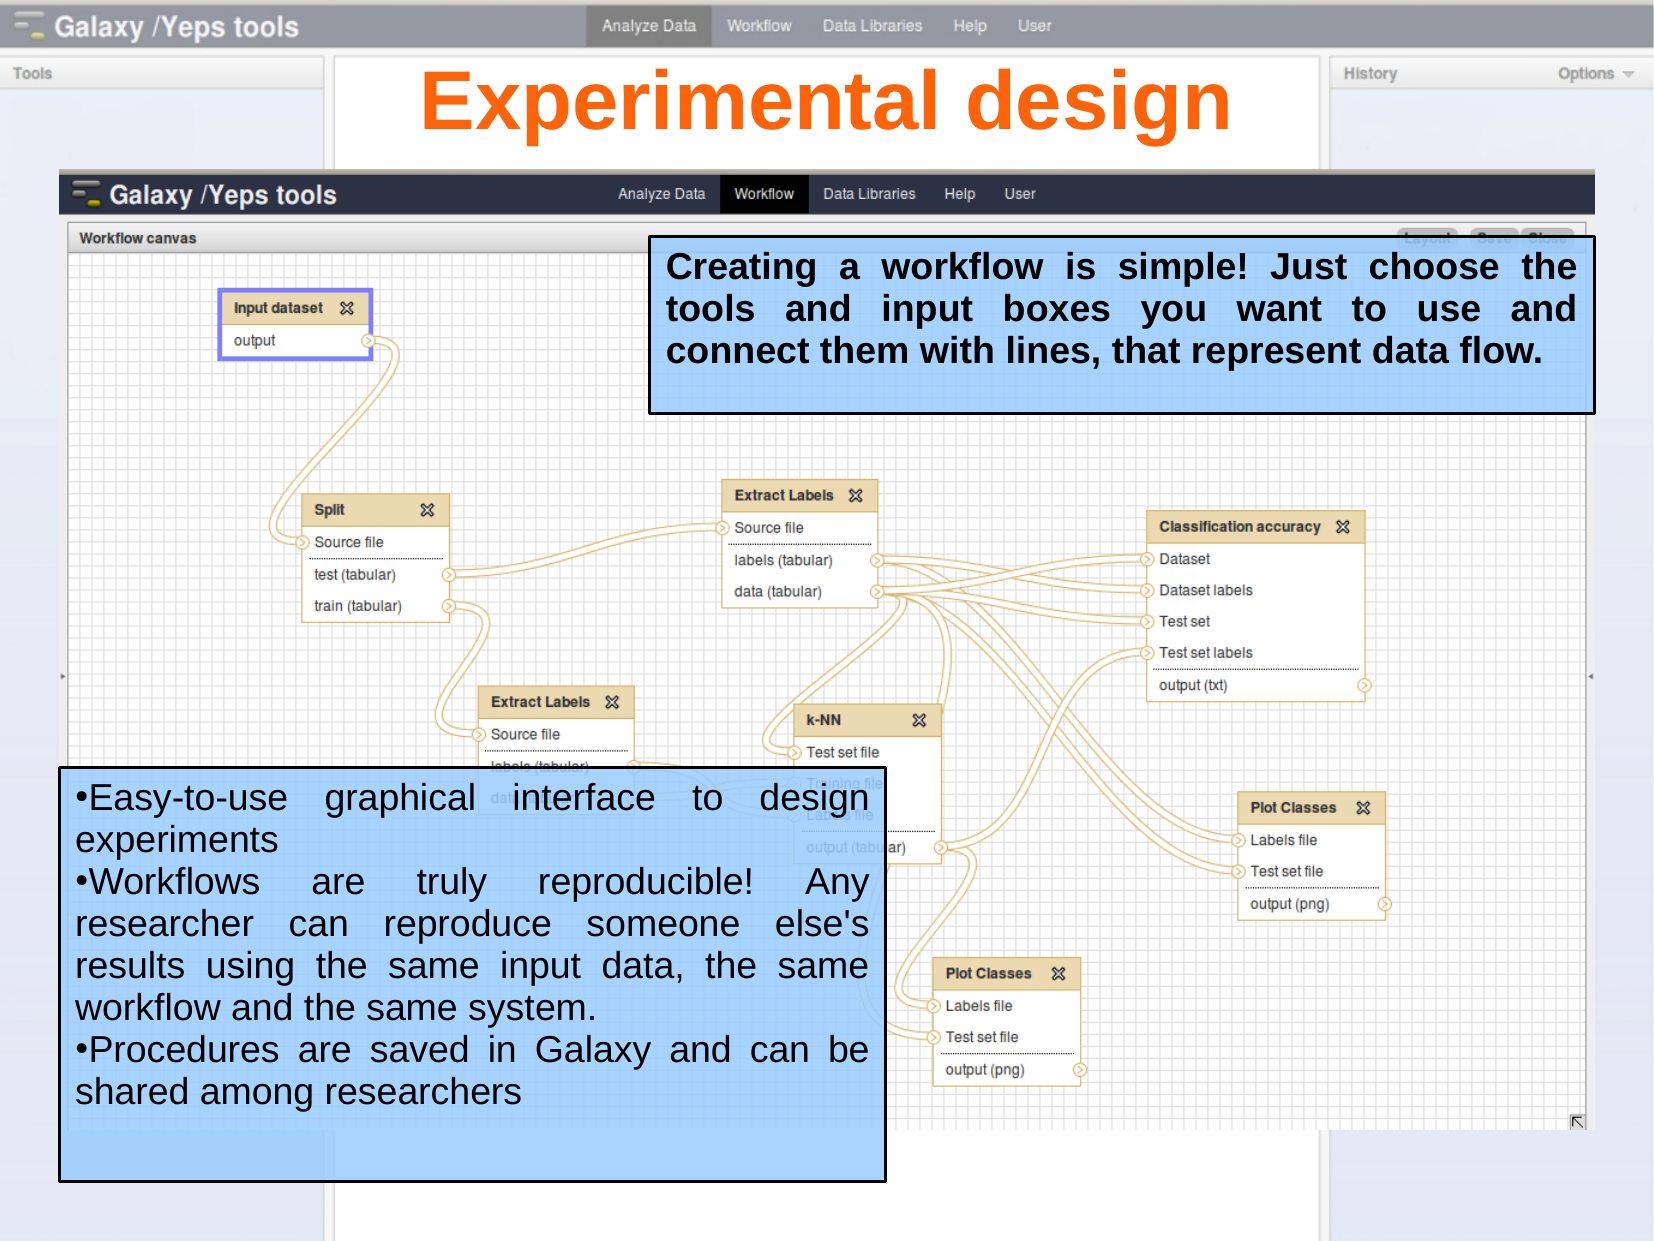

# Experimental design
Creating a workflow is simple! Just choose the tools and input boxes you want to use and connect them with lines, that represent data flow.
Easy-to-use graphical interface to design experiments
Workflows are truly reproducible! Any researcher can reproduce someone else's results using the same input data, the same workflow and the same system.
Procedures are saved in Galaxy and can be shared among researchers